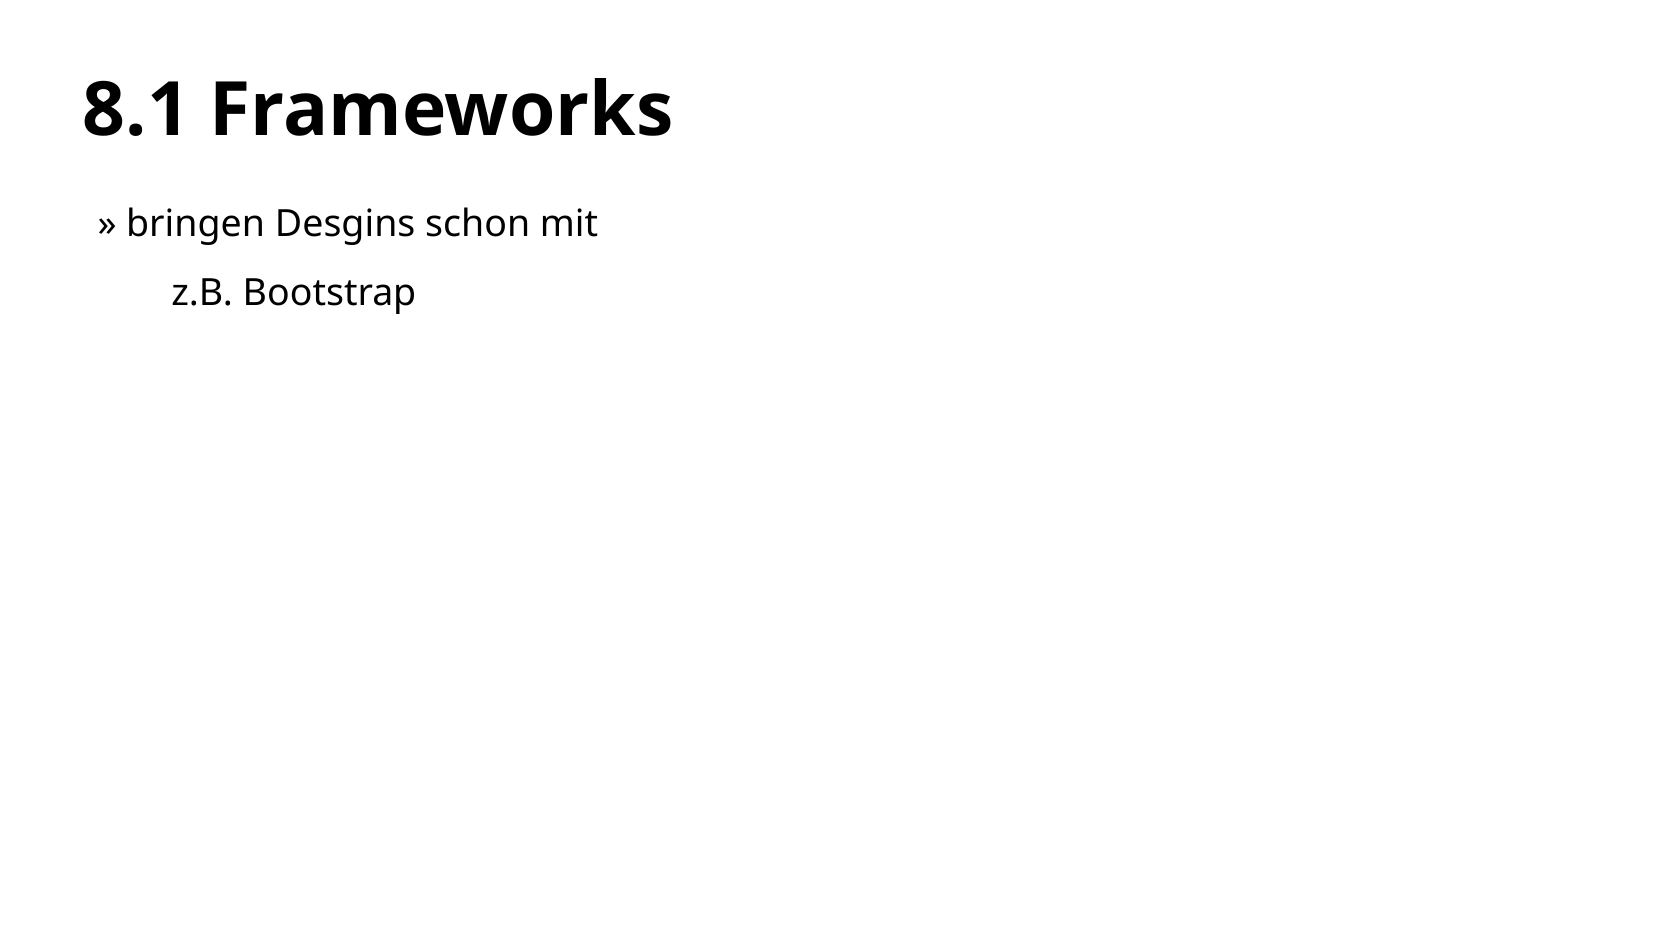

# 8.1 Frameworks
» bringen Desgins schon mit
	z.B. Bootstrap